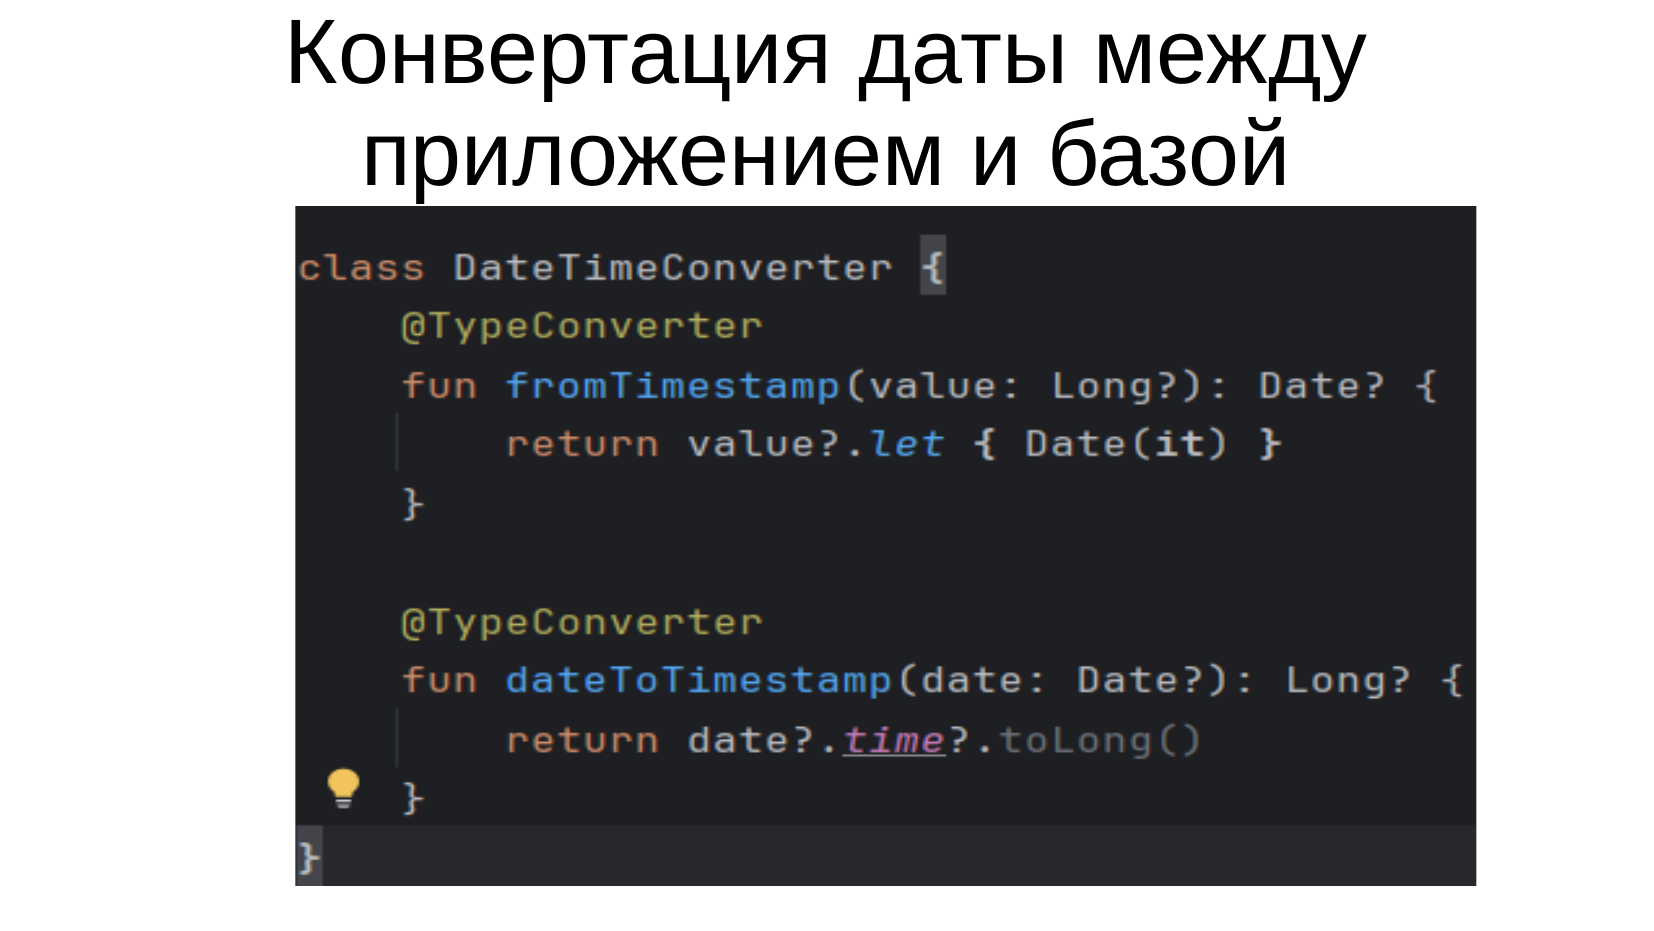

# Конвертация даты между приложением и базой